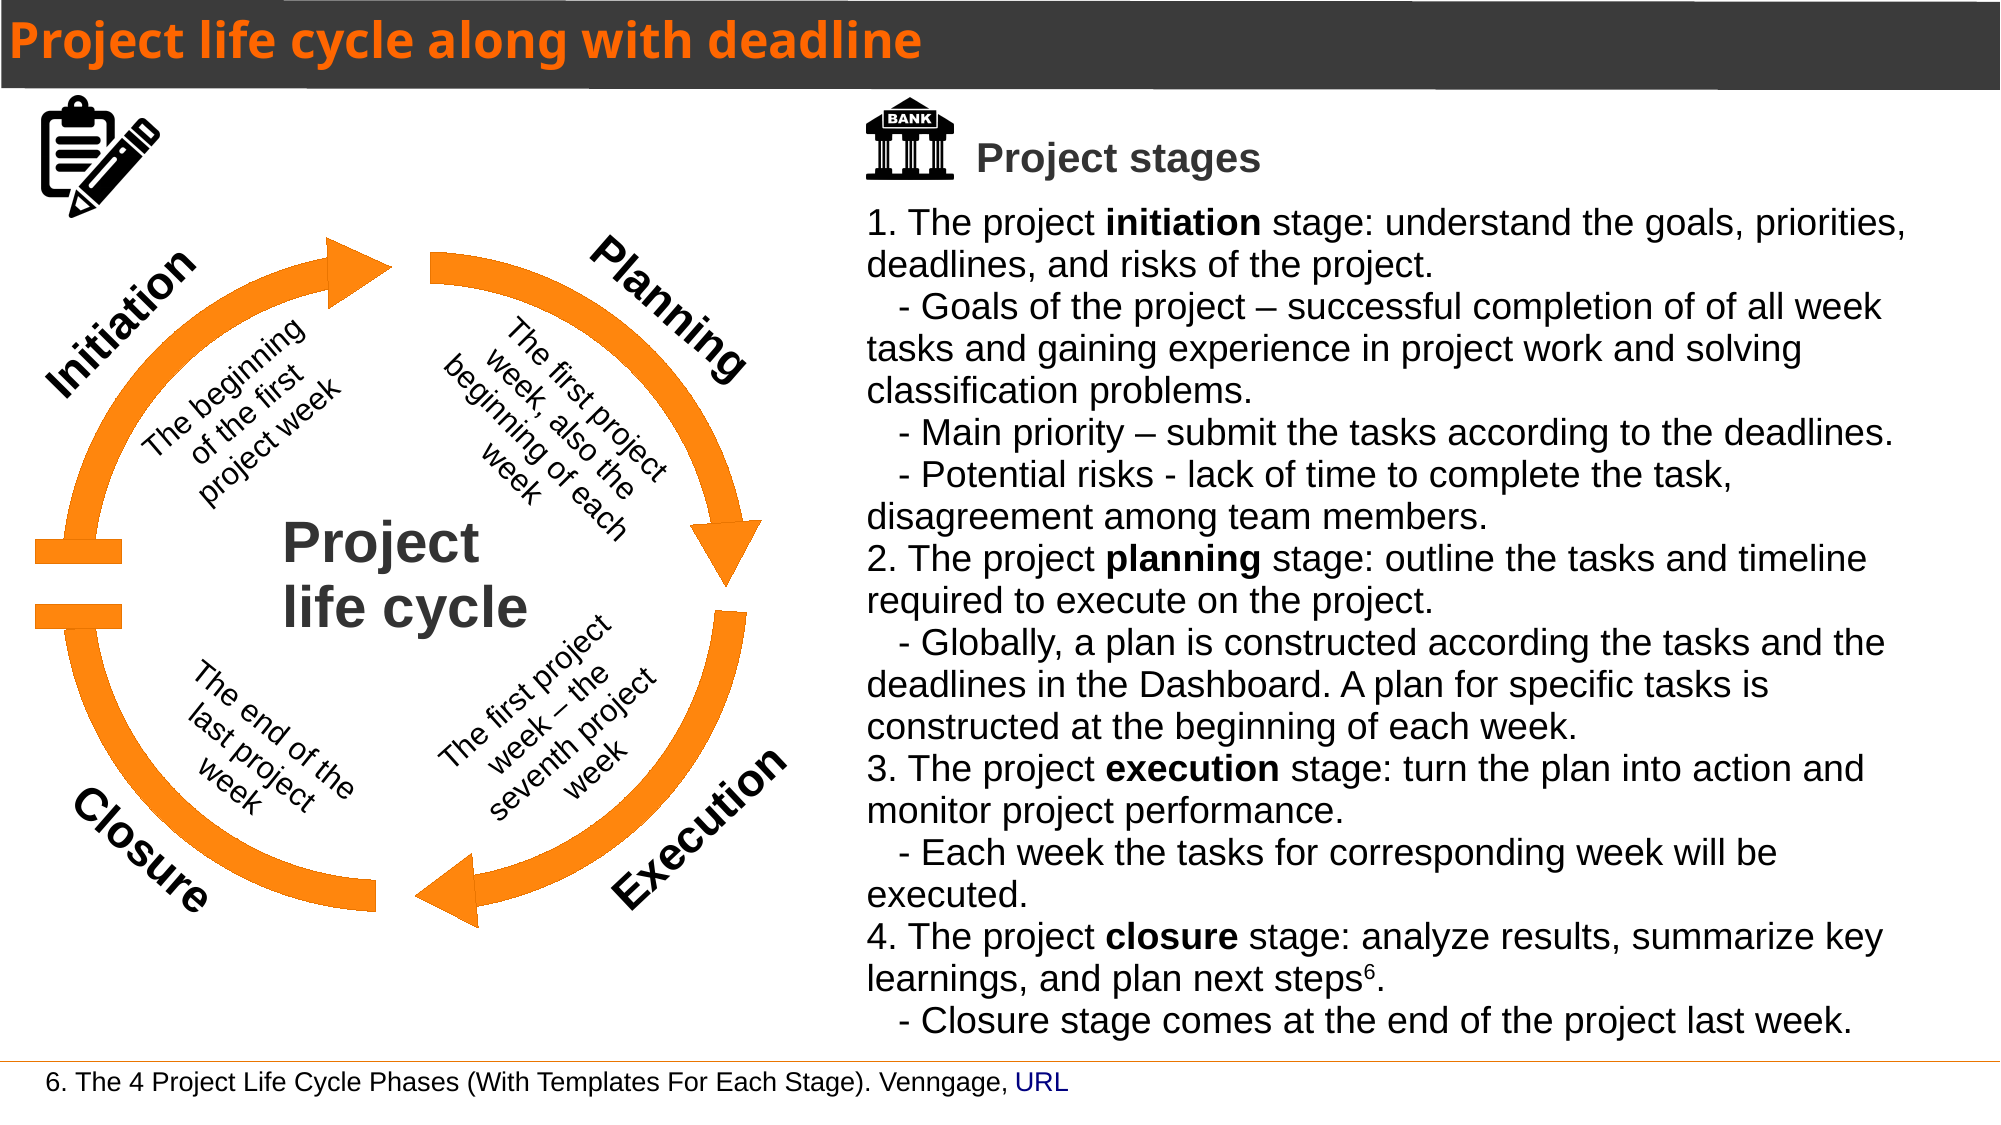

# Project life cycle along with deadline
Project stages
1. The project initiation stage: understand the goals, priorities, deadlines, and risks of the project.
 - Goals of the project – successful completion of of all week tasks and gaining experience in project work and solving classification problems.
 - Main priority – submit the tasks according to the deadlines.
 - Potential risks - lack of time to complete the task, disagreement among team members.
2. The project planning stage: outline the tasks and timeline required to execute on the project.
 - Globally, a plan is constructed according the tasks and the deadlines in the Dashboard. A plan for specific tasks is constructed at the beginning of each week.
3. The project execution stage: turn the plan into action and monitor project performance.
 - Each week the tasks for corresponding week will be executed.
4. The project closure stage: analyze results, summarize key learnings, and plan next steps6.
 - Closure stage comes at the end of the project last week.
Planning
Initiation
The beginning of the first project week
The first project week, also the beginning of each week
Project life cycle
The first project week – the seventh project week
The end of the last project week
Execution
Closure
6. The 4 Project Life Cycle Phases (With Templates For Each Stage). Venngage, URL